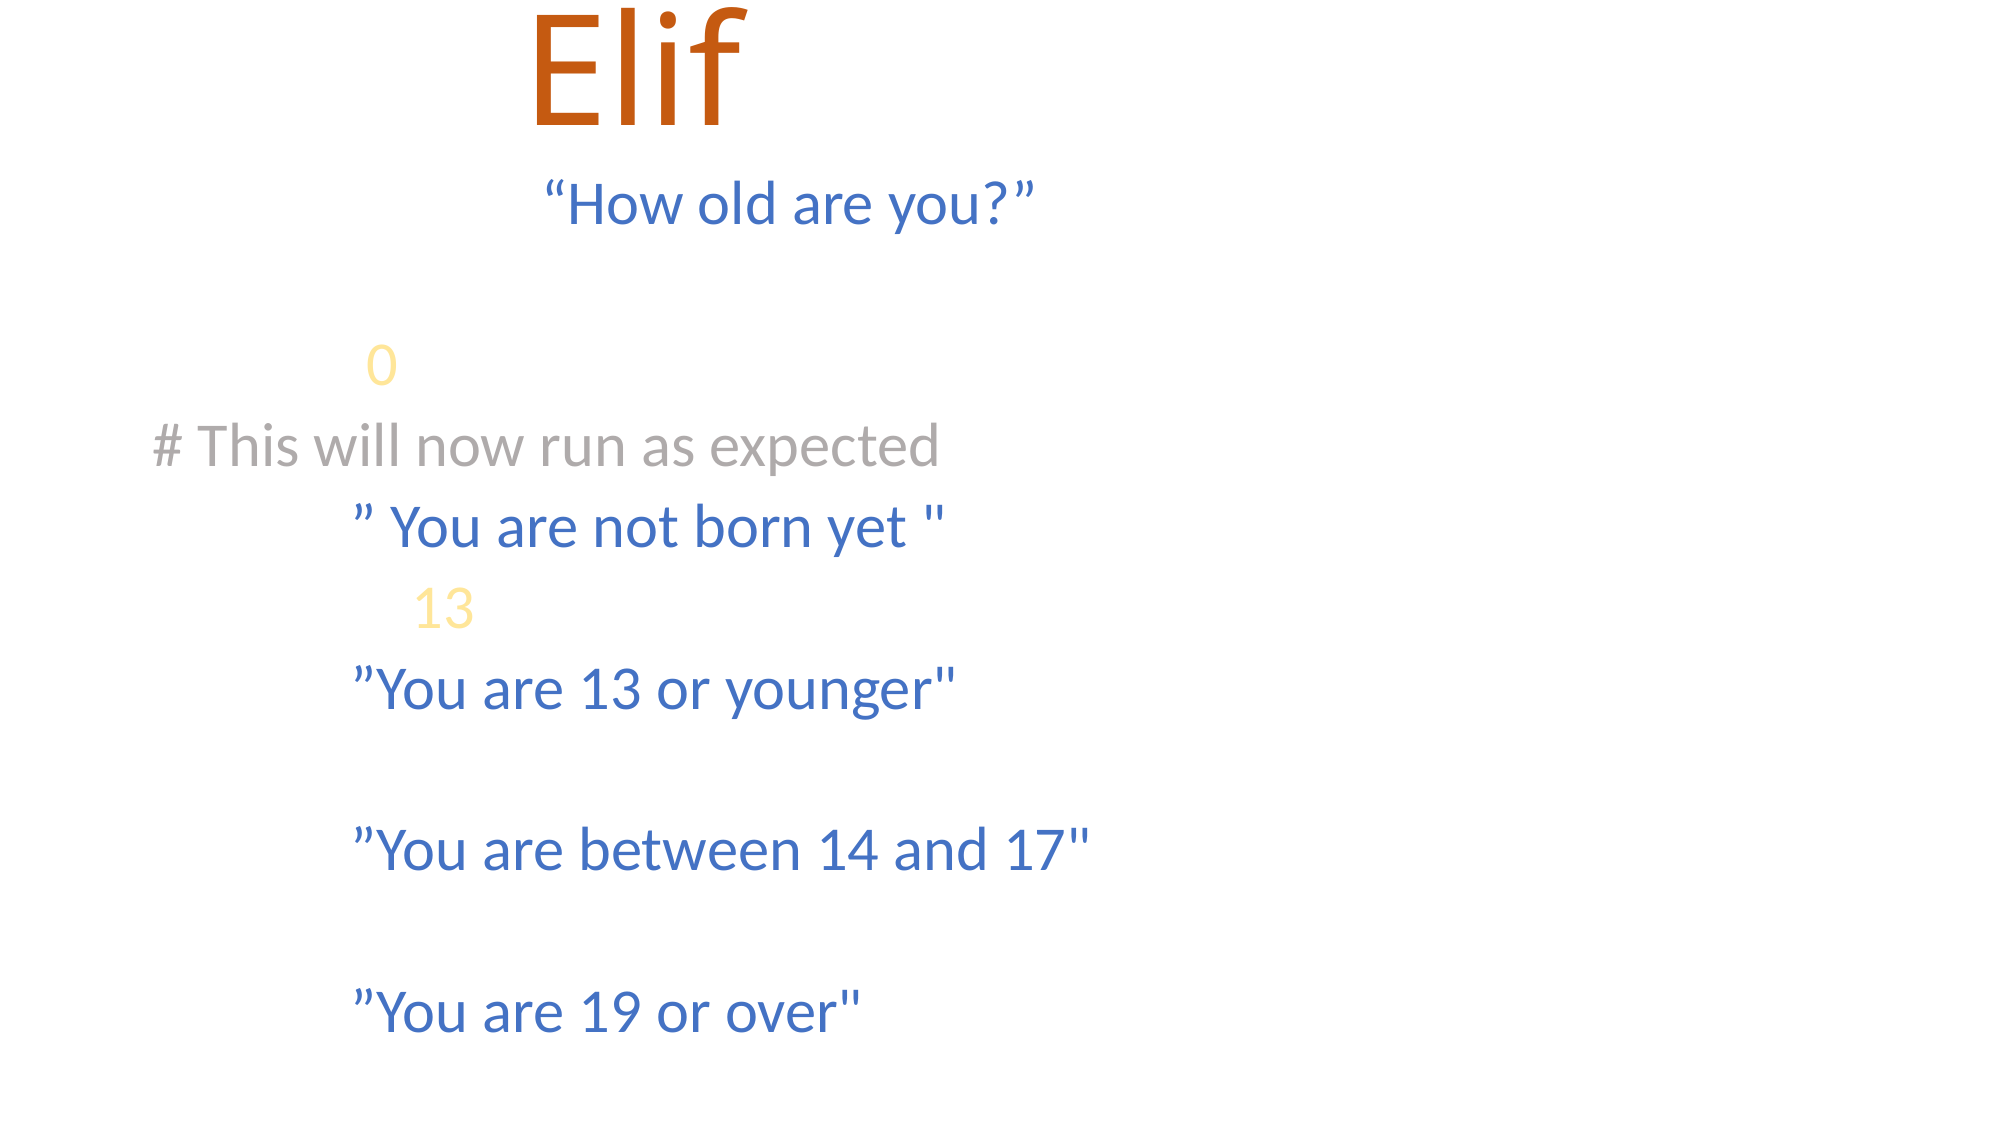

# Elif
age = int(input(“How old are you?”))
if age ==0:
# This will now run as expected
 print(” You are not born yet ")
elif age <=13:
 print(”You are 13 or younger")
elif age <18:
 print(”You are between 14 and 17")
else:
 print(”You are 19 or over")